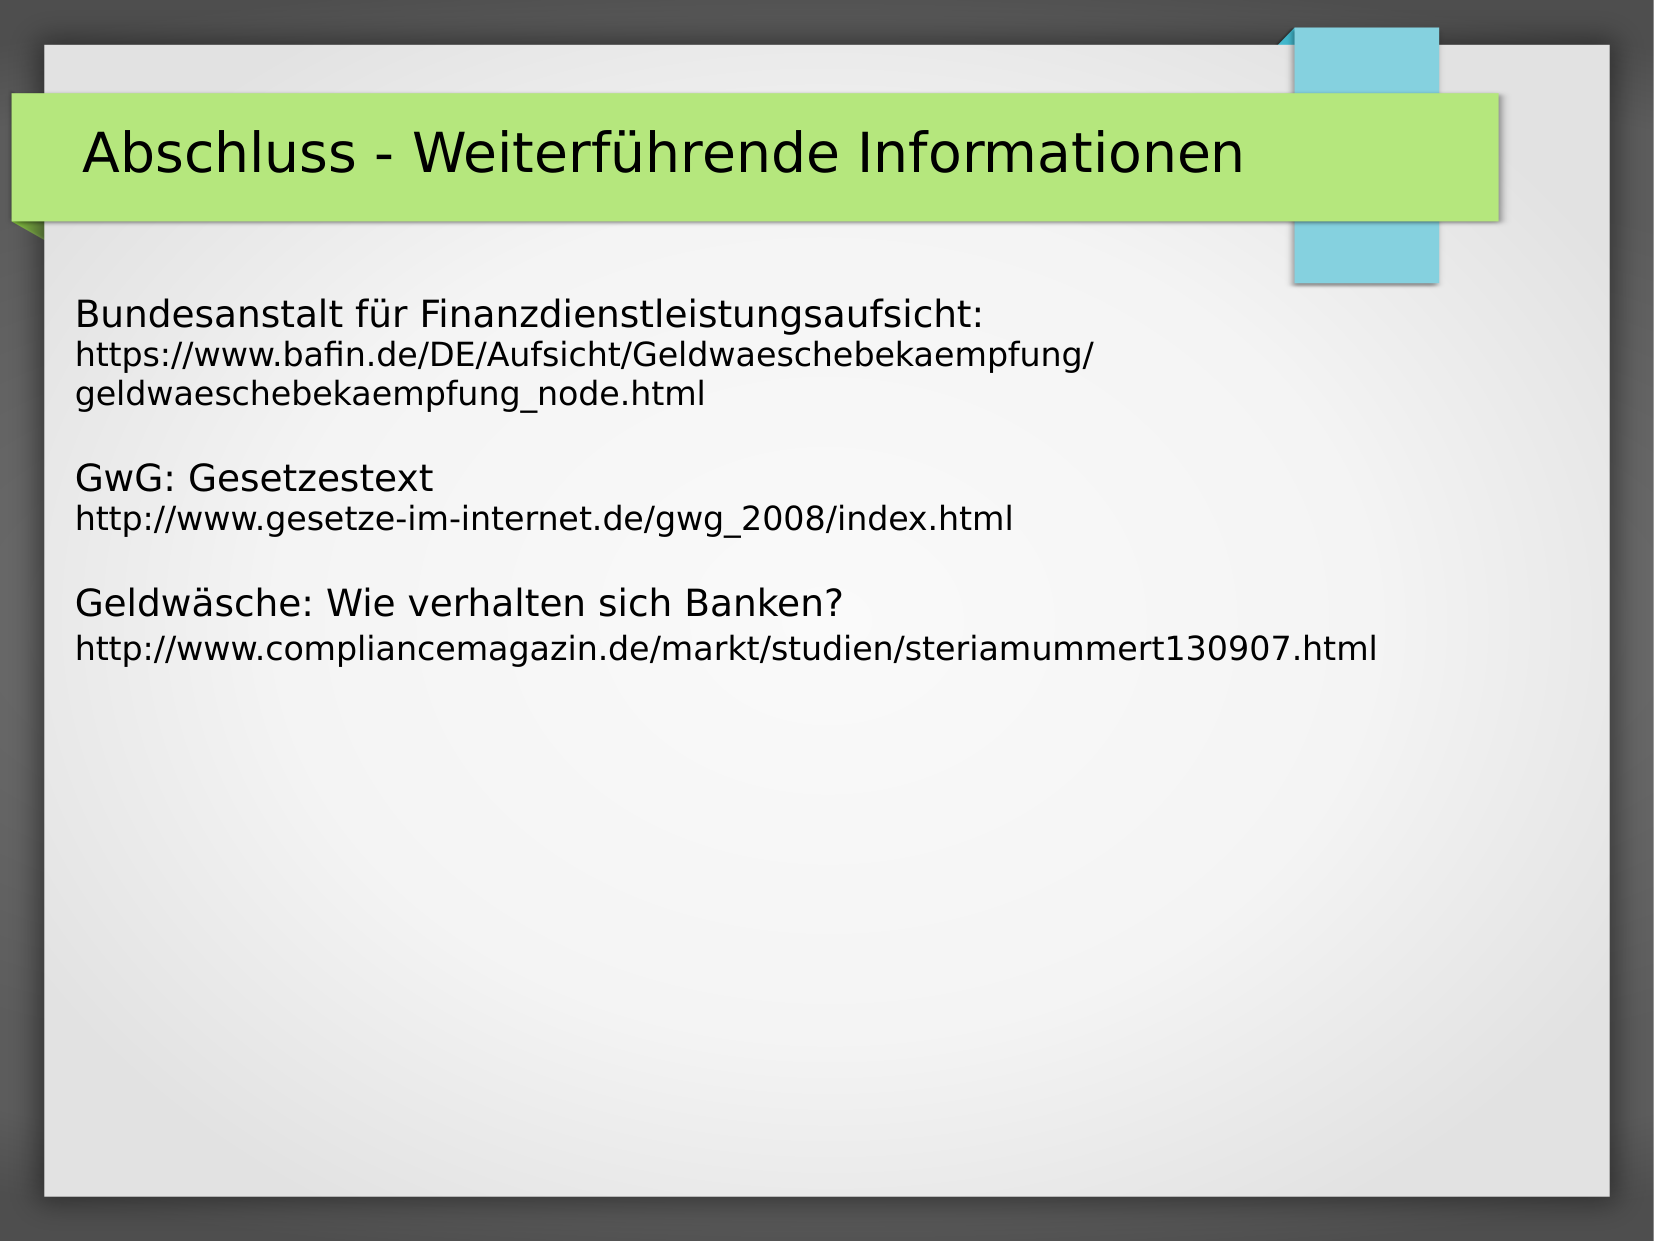

# Abschluss - Weiterführende Informationen
Bundesanstalt für Finanzdienstleistungsaufsicht:
https://www.bafin.de/DE/Aufsicht/Geldwaeschebekaempfung/geldwaeschebekaempfung_node.html
GwG: Gesetzestext
http://www.gesetze-im-internet.de/gwg_2008/index.html
Geldwäsche: Wie verhalten sich Banken?
http://www.compliancemagazin.de/markt/studien/steriamummert130907.html